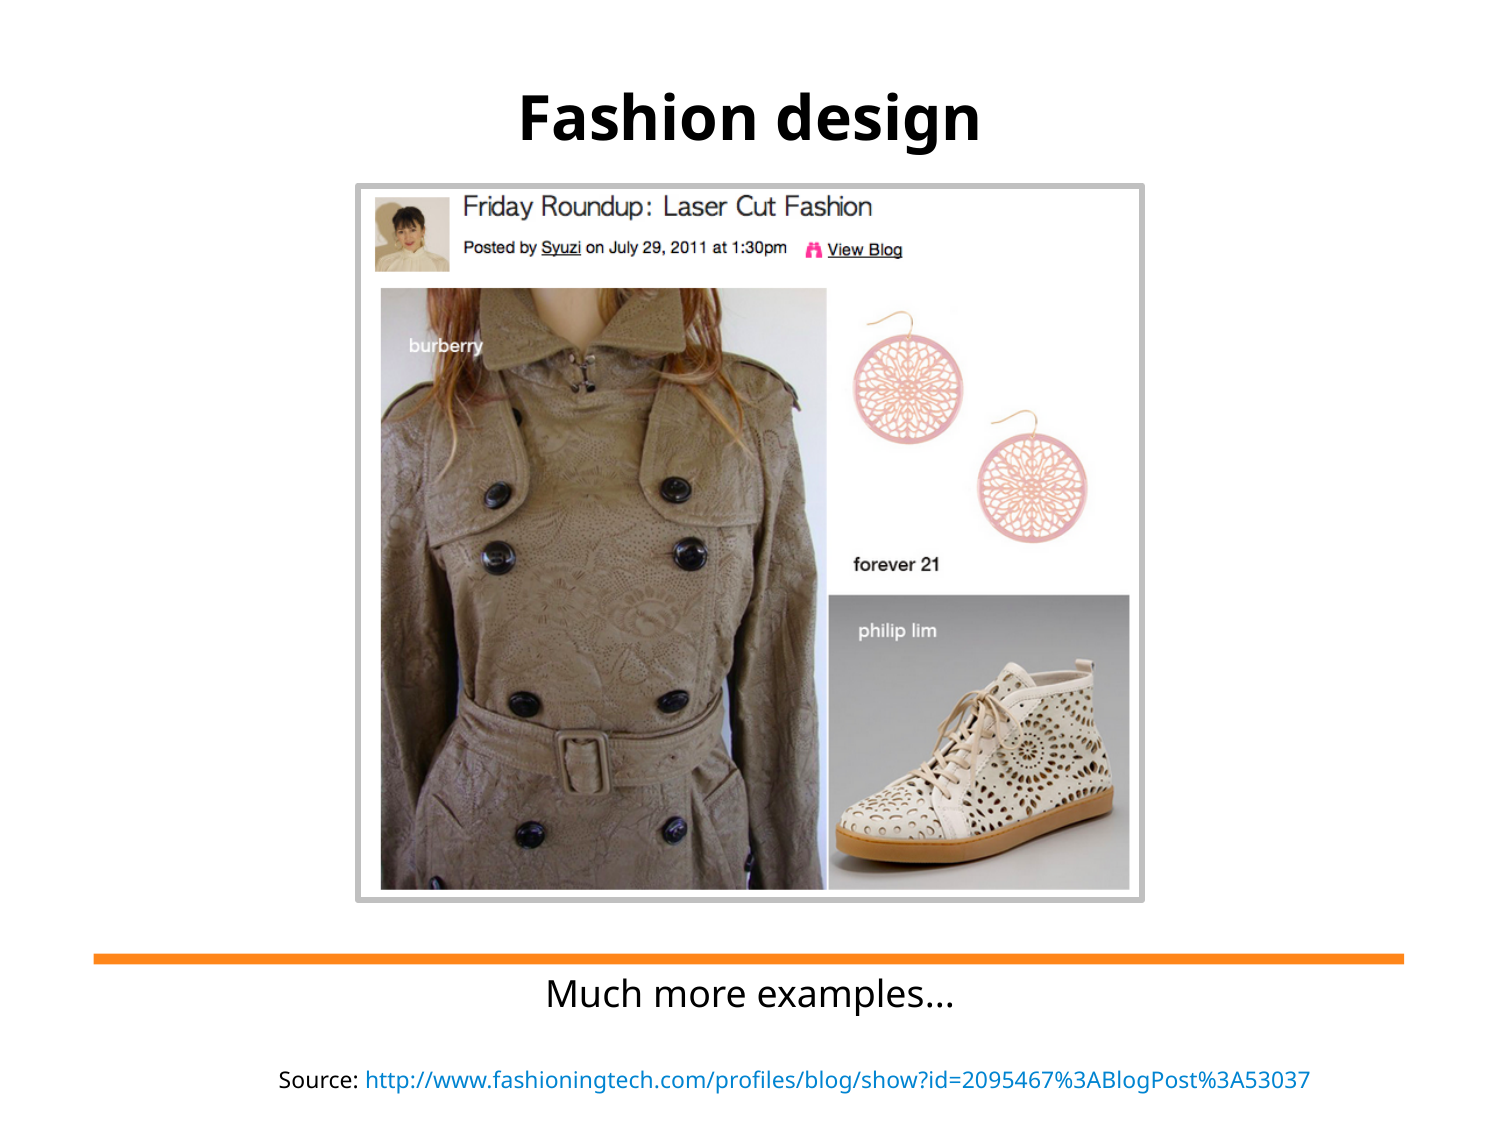

# Fashion design
Much more examples...
Source: http://www.fashioningtech.com/profiles/blog/show?id=2095467%3ABlogPost%3A53037